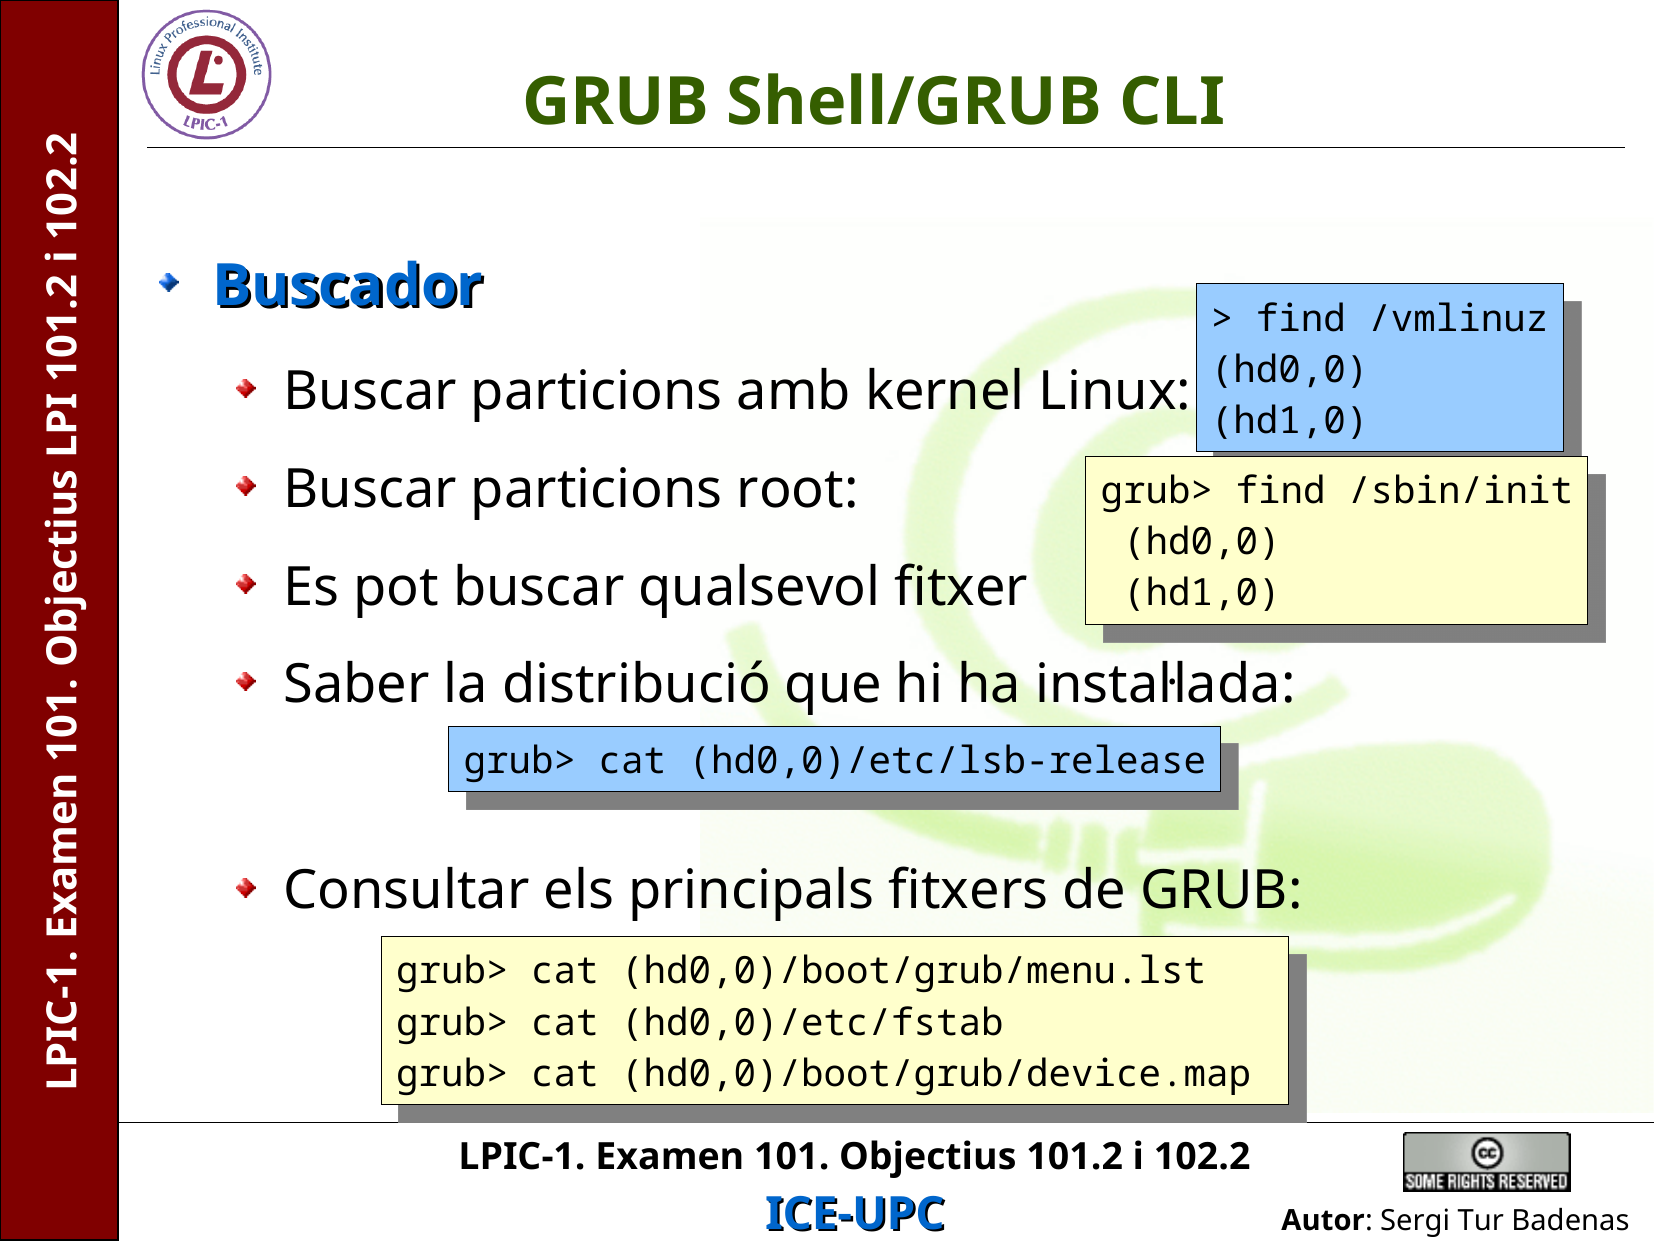

# GRUB Shell/GRUB CLI
Buscador
Buscar particions amb kernel Linux:
Buscar particions root:
Es pot buscar qualsevol fitxer
Saber la distribució que hi ha instal·lada:
Consultar els principals fitxers de GRUB:
> find /vmlinuz
(hd0,0)
(hd1,0)
grub> find /sbin/init
 (hd0,0)
 (hd1,0)
grub> cat (hd0,0)/etc/lsb-release
grub> cat (hd0,0)/boot/grub/menu.lst
grub> cat (hd0,0)/etc/fstab
grub> cat (hd0,0)/boot/grub/device.map